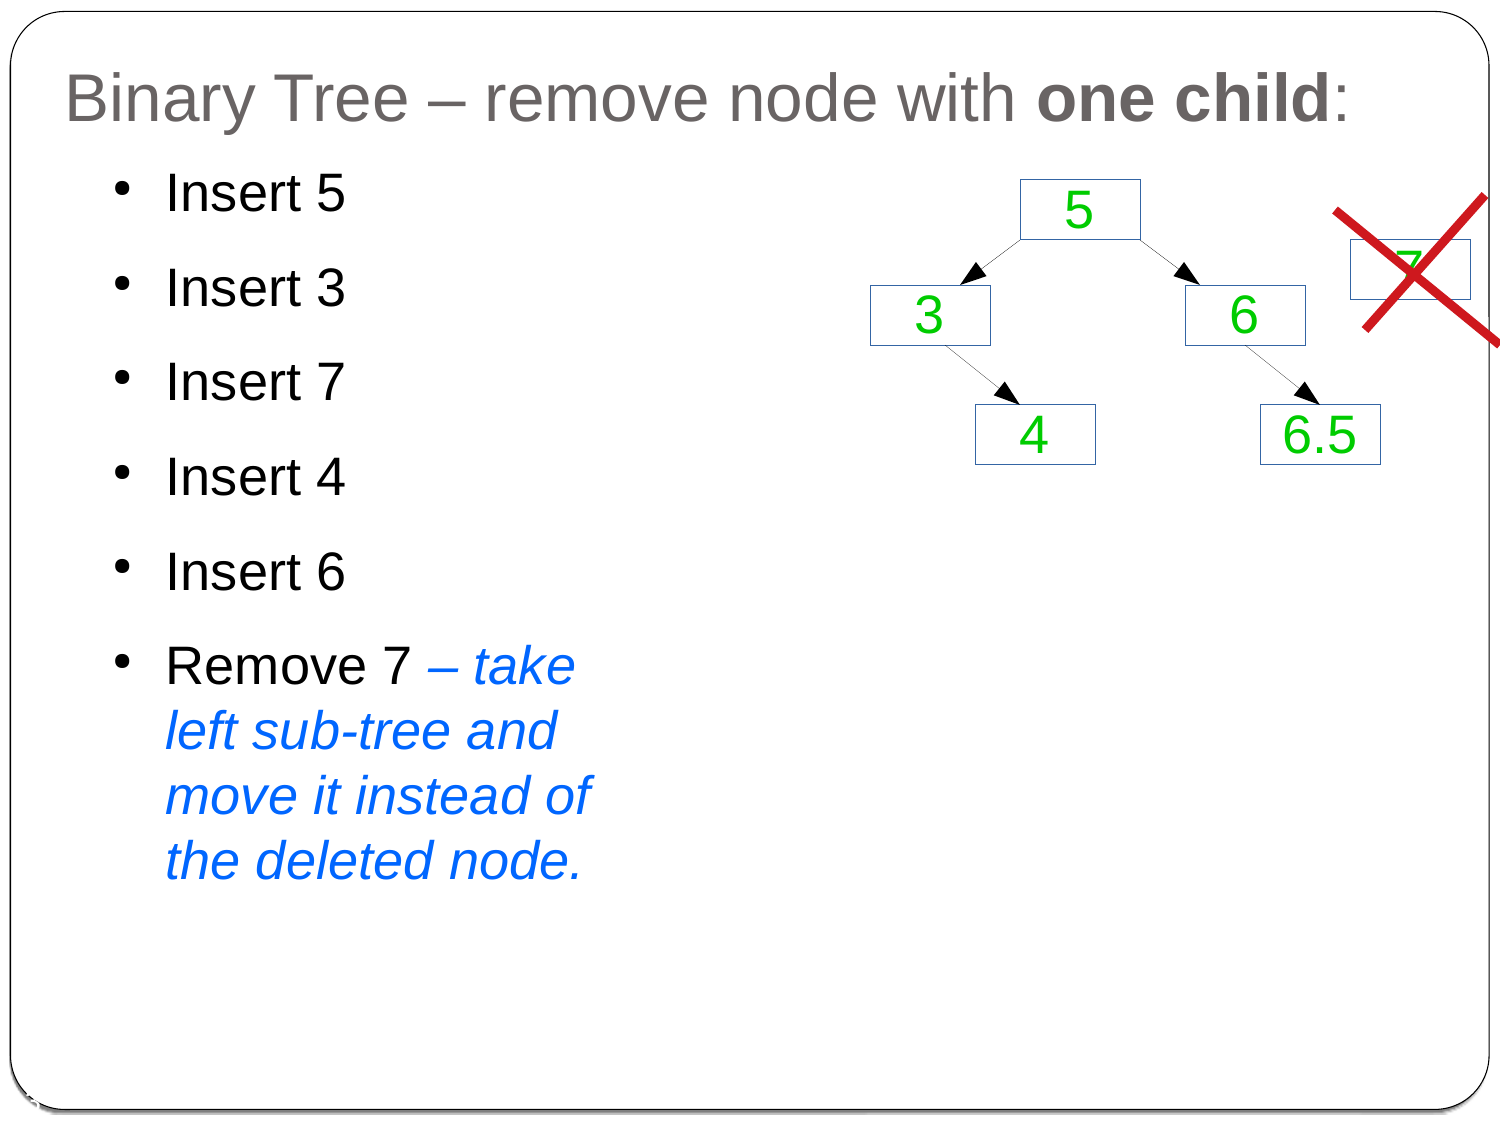

# Binary Tree – remove node with one child:
Insert 5
Insert 3
Insert 7
Insert 4
Insert 6
Remove 7 – take left sub-tree and move it instead of the deleted node.
5
7
3
6
4
6.5